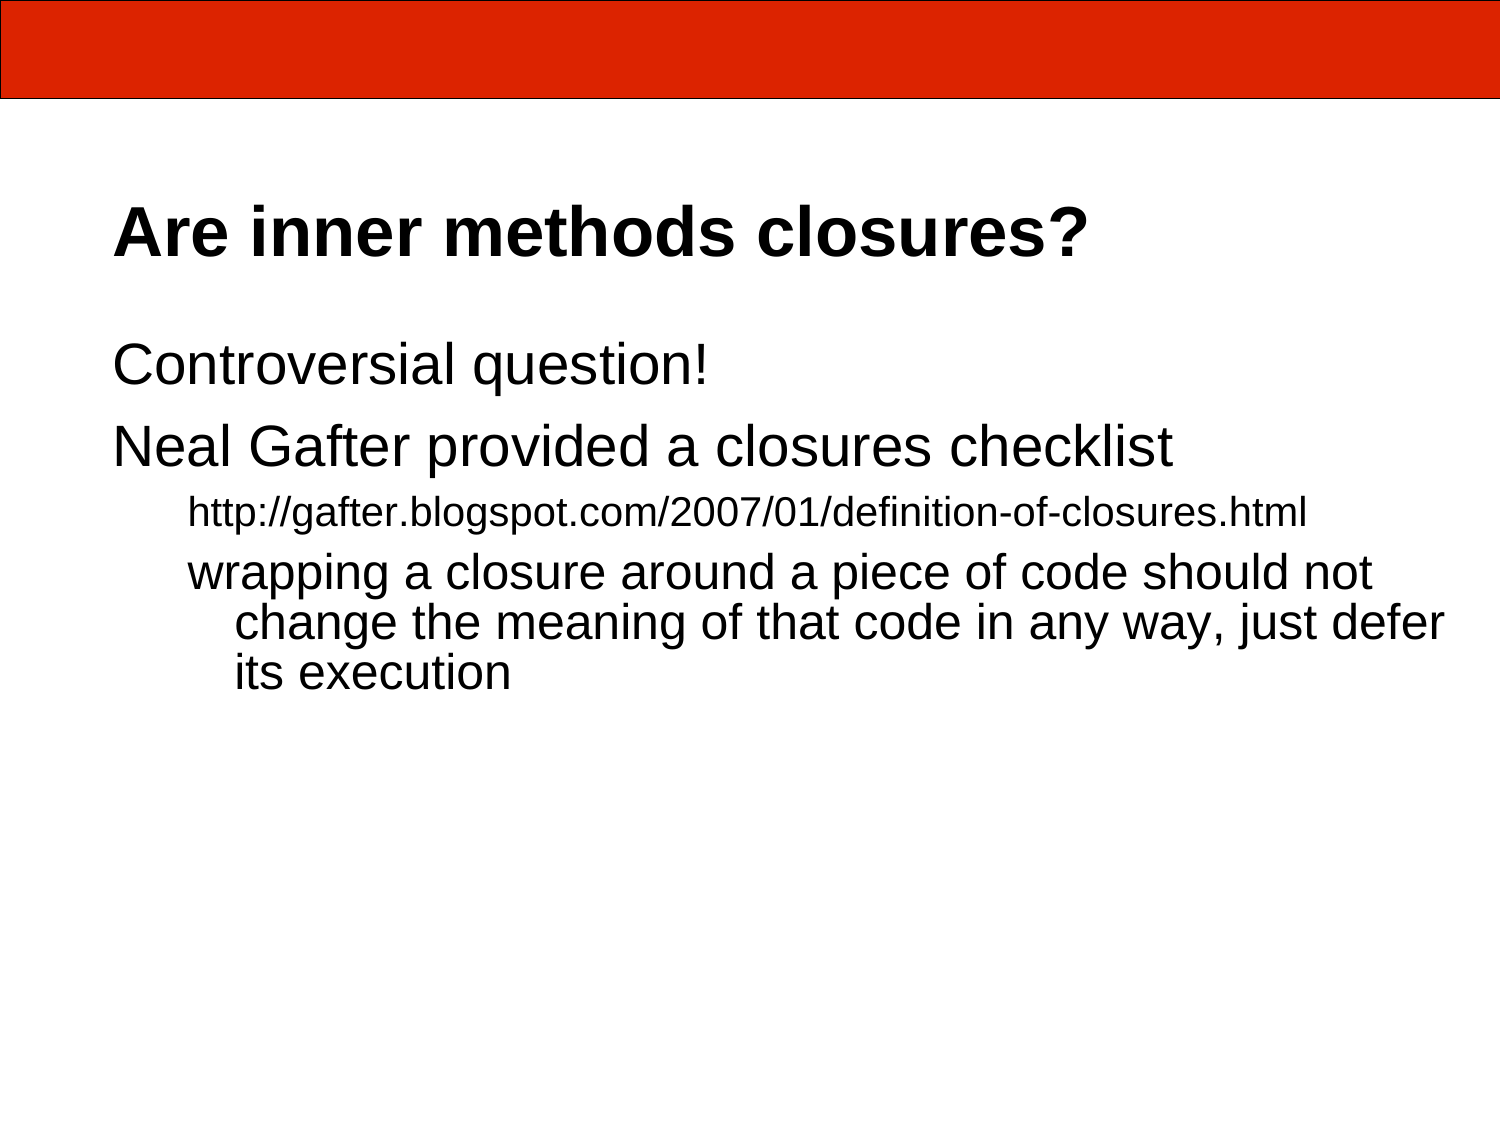

# Are inner methods closures?
Controversial question!
Neal Gafter provided a closures checklist
http://gafter.blogspot.com/2007/01/definition-of-closures.html
wrapping a closure around a piece of code should not change the meaning of that code in any way, just defer its execution